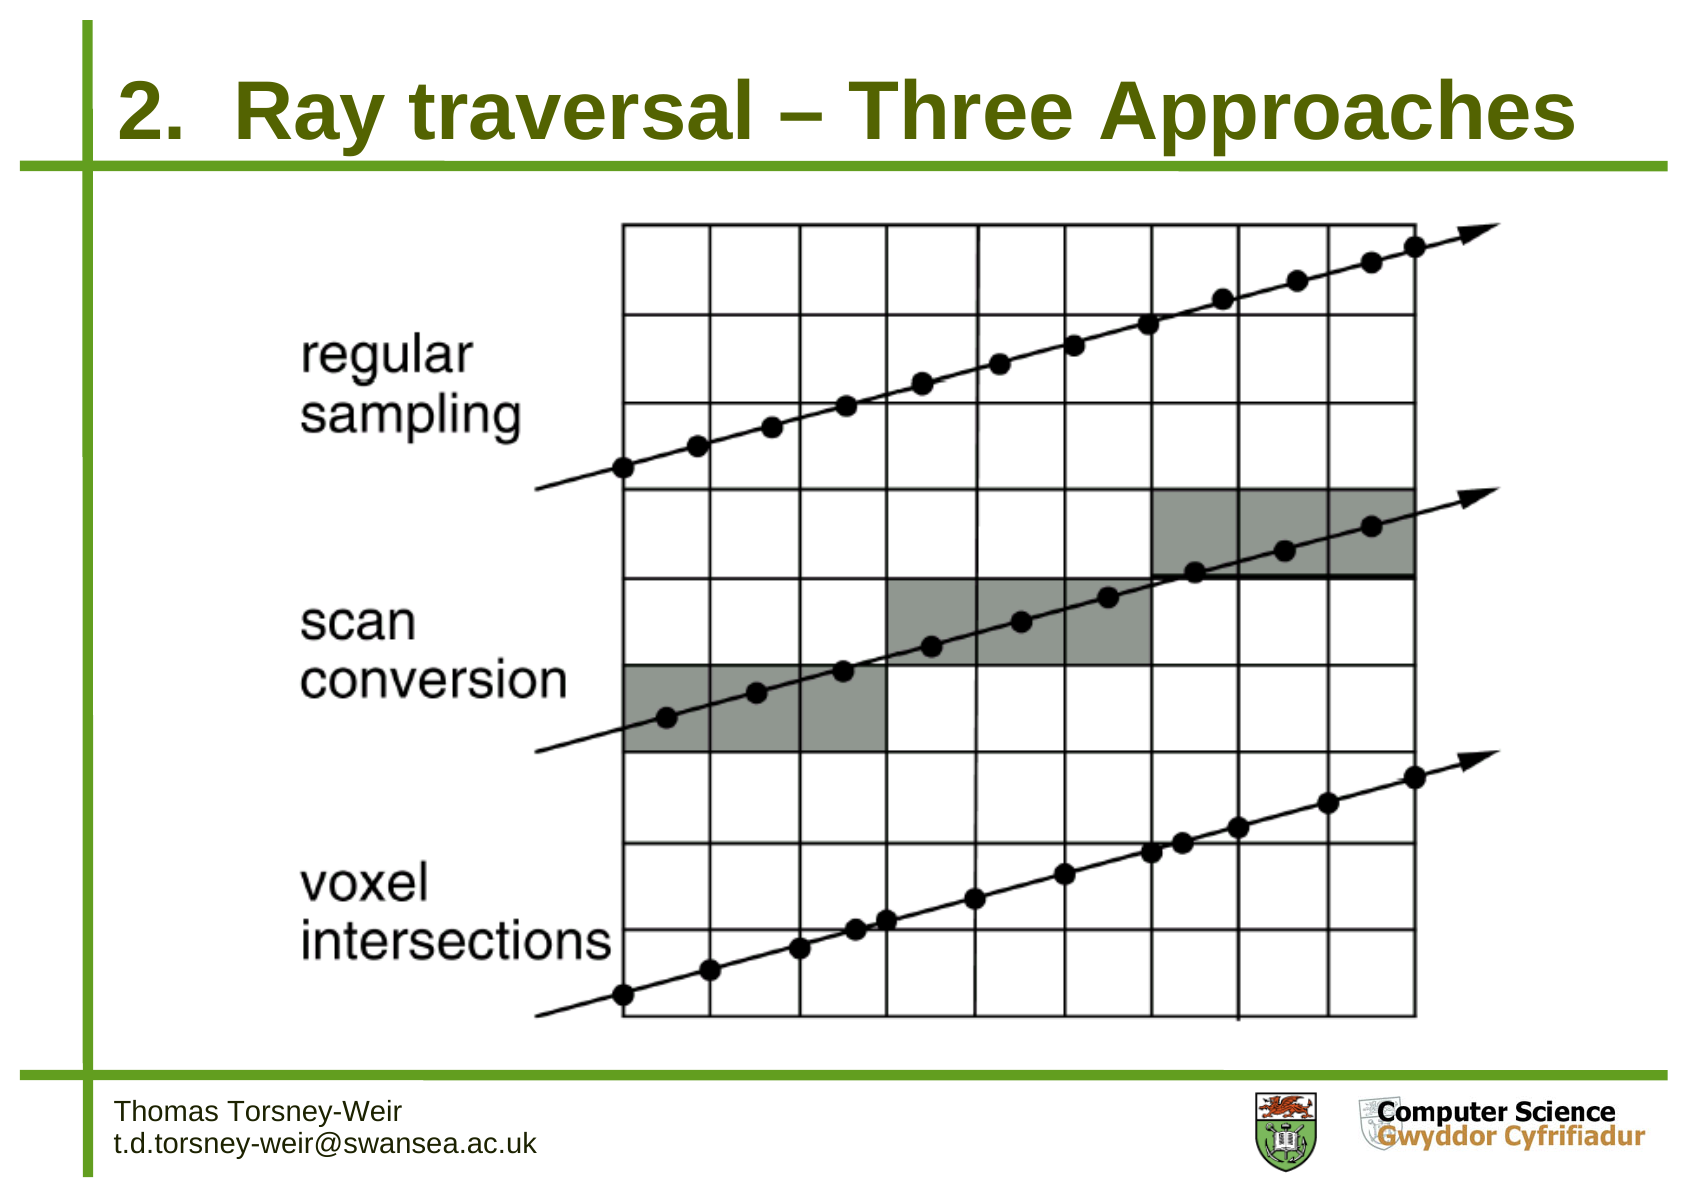

# 2. Ray traversal – Three Approaches